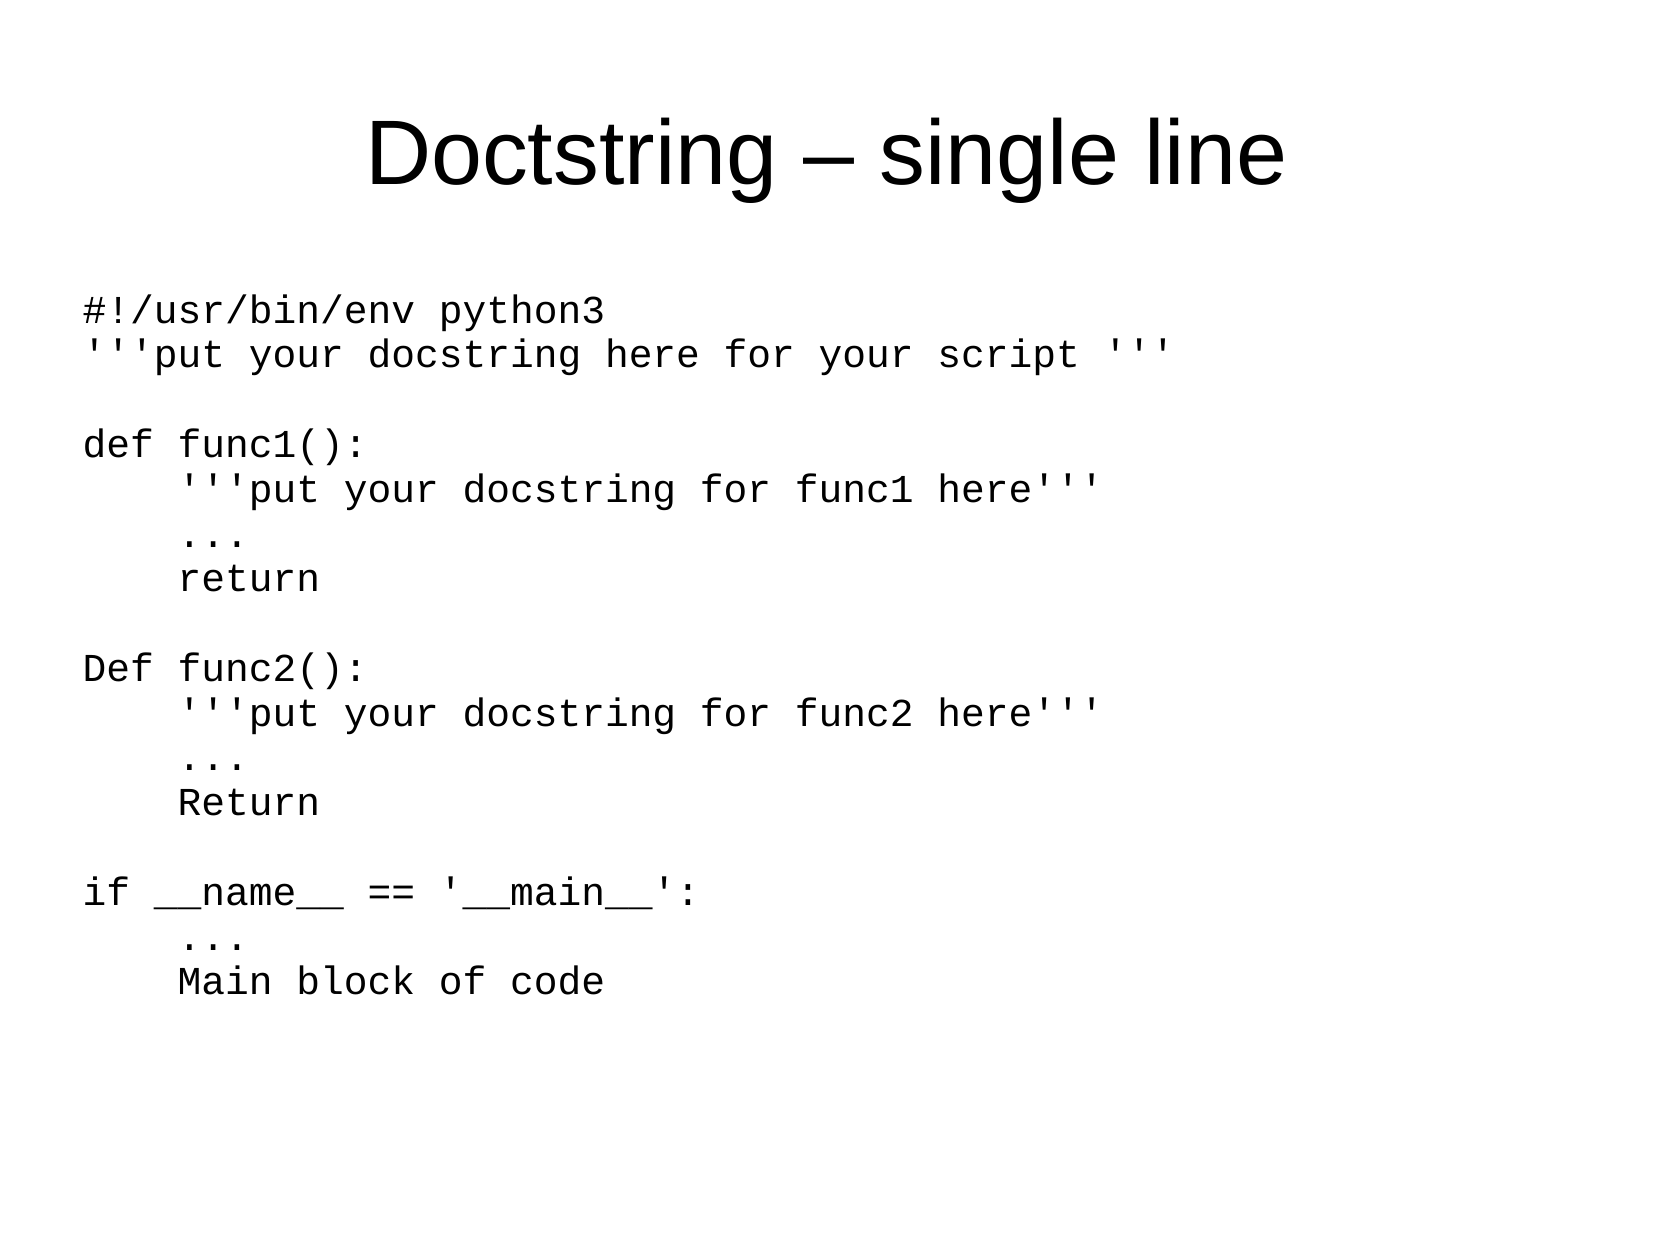

# Doctstring – single line
#!/usr/bin/env python3
'''put your docstring here for your script '''
def func1():
 '''put your docstring for func1 here'''
 ...
 return
Def func2():
 '''put your docstring for func2 here'''
 ...
 Return
if __name__ == '__main__':
 ...
 Main block of code